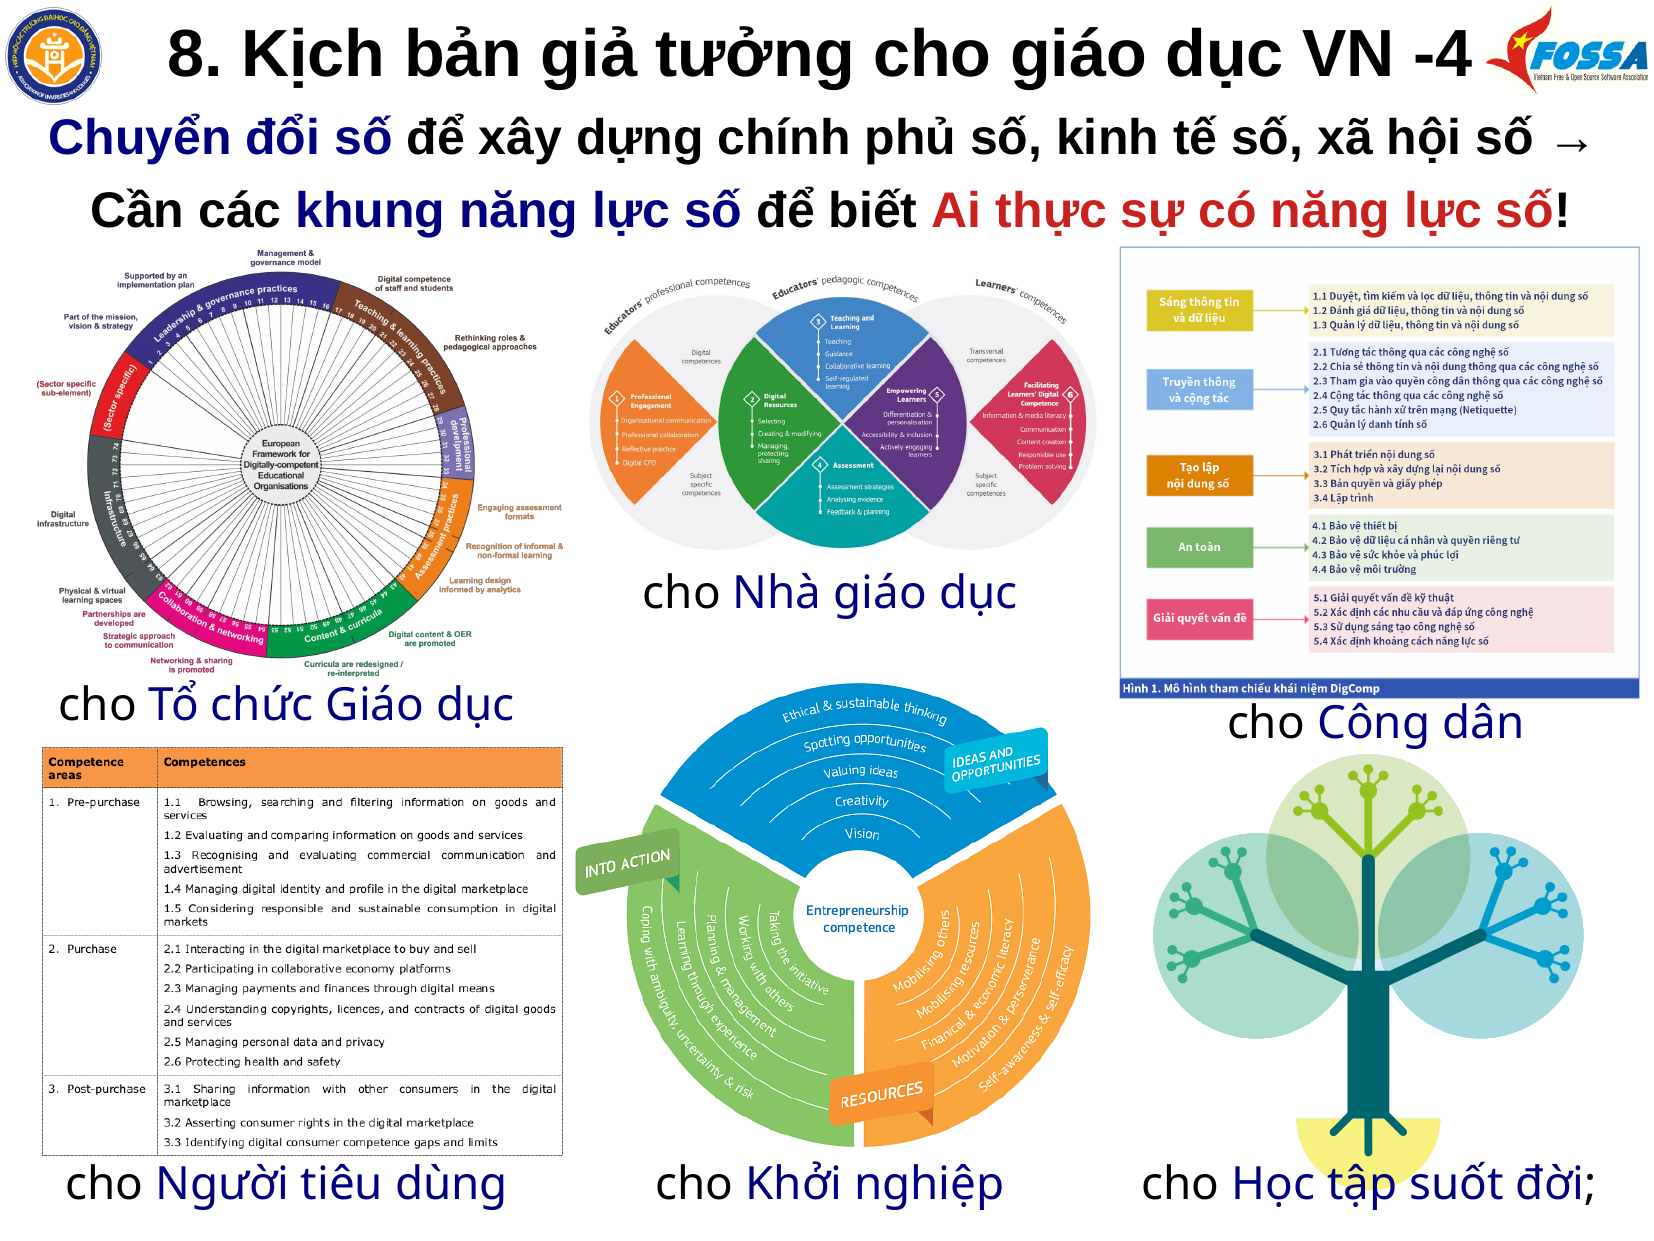

# 8. Kịch bản giả tưởng cho giáo dục VN -4
Chuyển đổi số để xây dựng chính phủ số, kinh tế số, xã hội số →
Cần các khung năng lực số để biết Ai thực sự có năng lực số!
cho Nhà giáo dục
cho Tổ chức Giáo dục
cho Công dân
cho Học tập suốt đời;
cho Khởi nghiệp
cho Người tiêu dùng